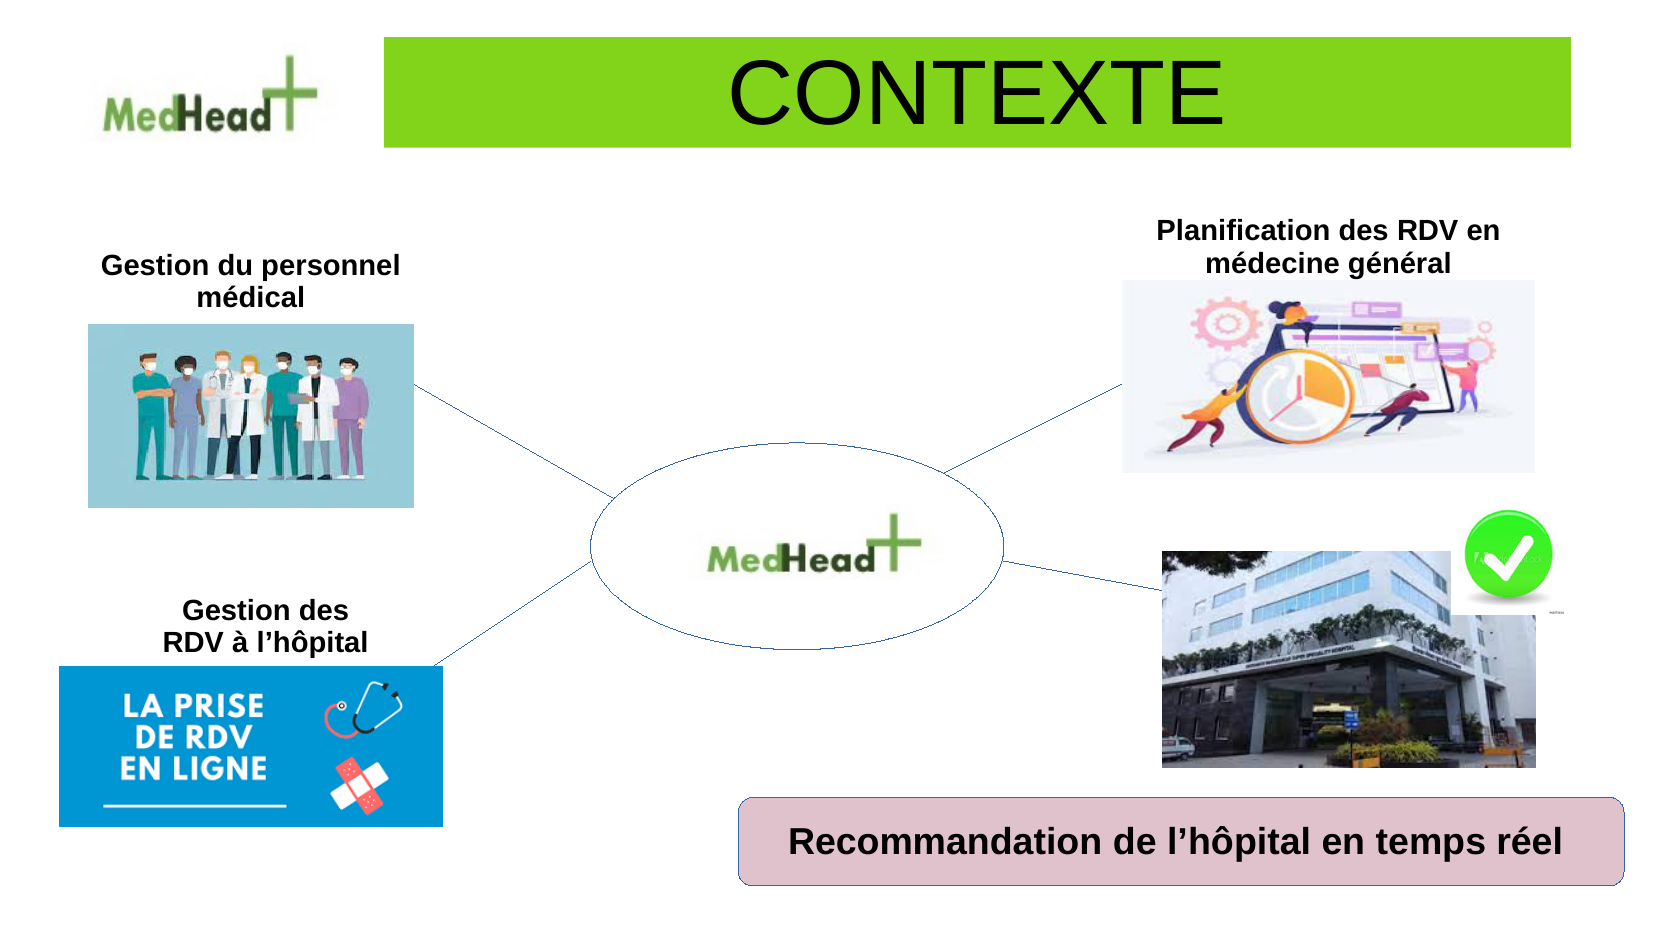

# CONTEXTE
Planification des RDV en médecine général
Gestion du personnel médical
Gestion des RDV à l’hôpital
Recommandation de l’hôpital en temps réel